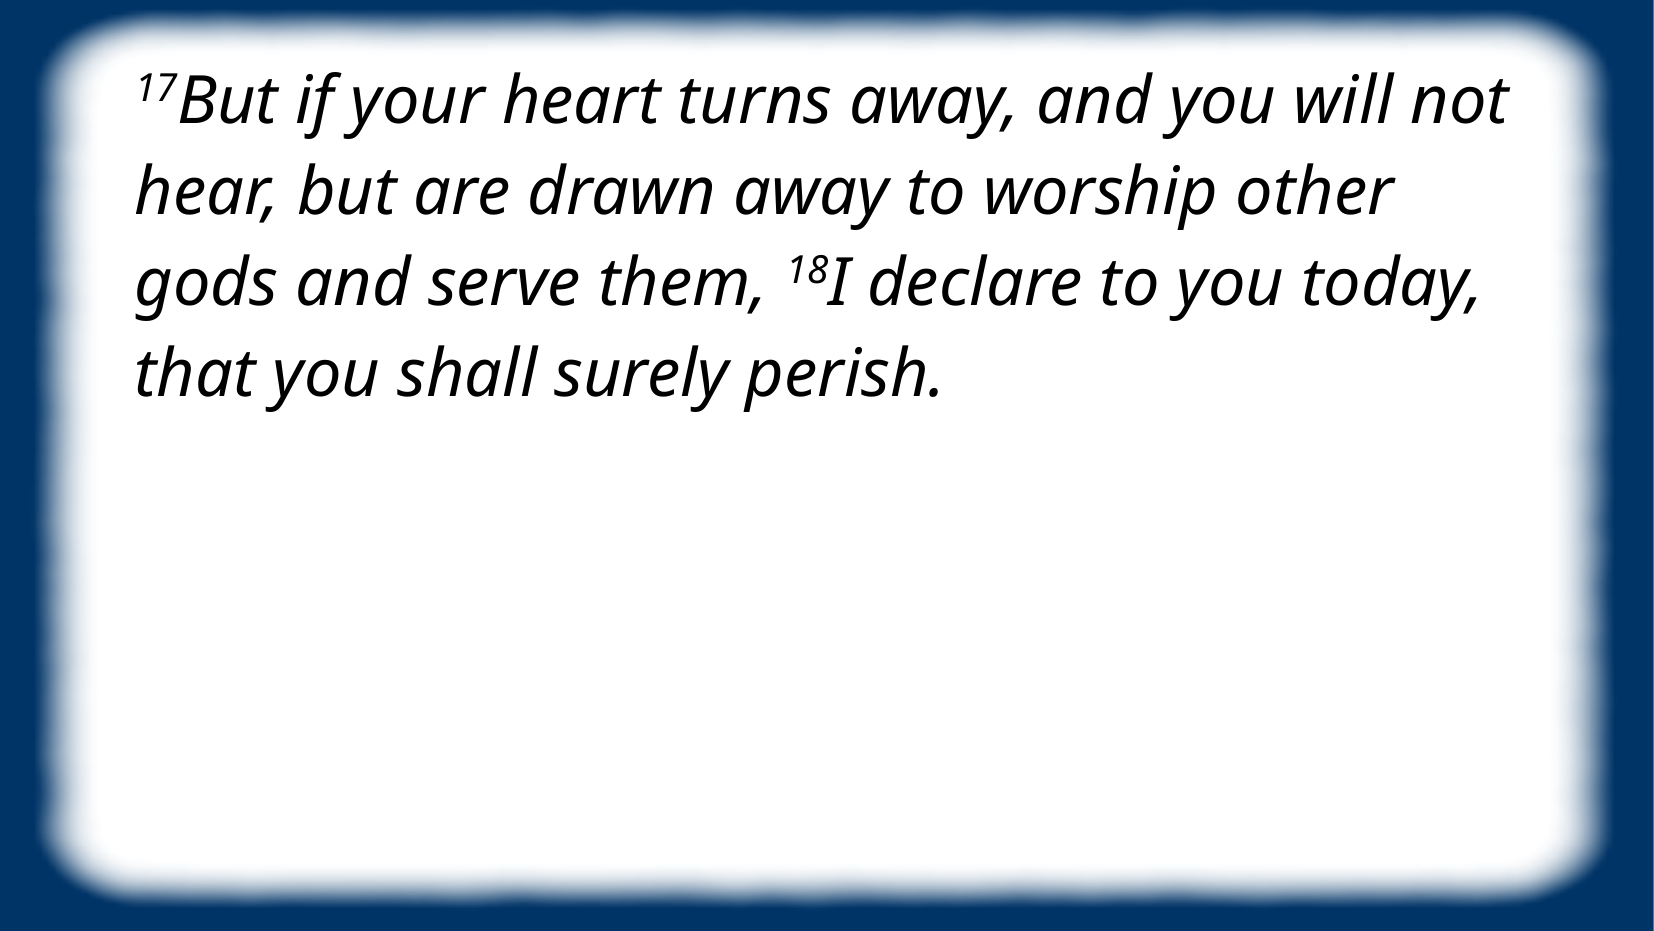

17But if your heart turns away, and you will not hear, but are drawn away to worship other gods and serve them, 18I declare to you today, that you shall surely perish.